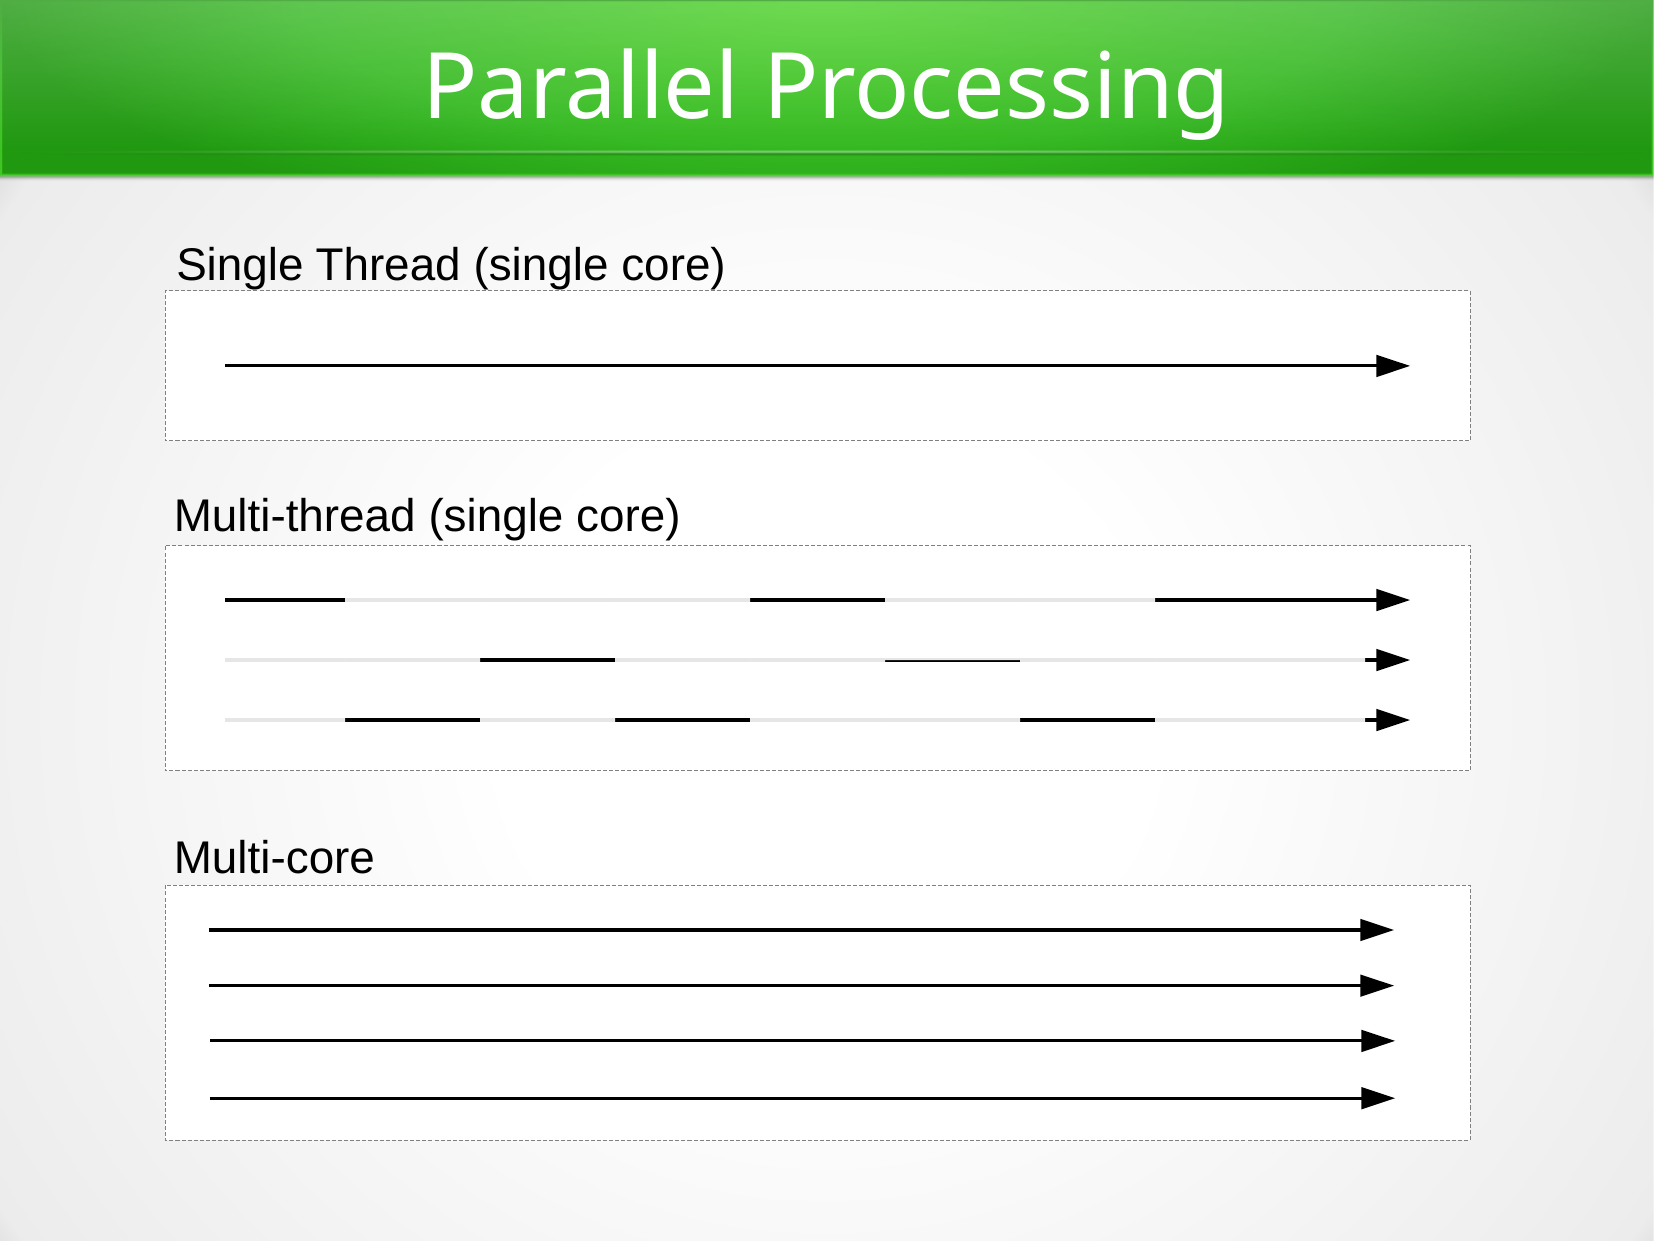

# Parallel Processing
Single Thread (single core)
Multi-thread (single core)
Multi-core